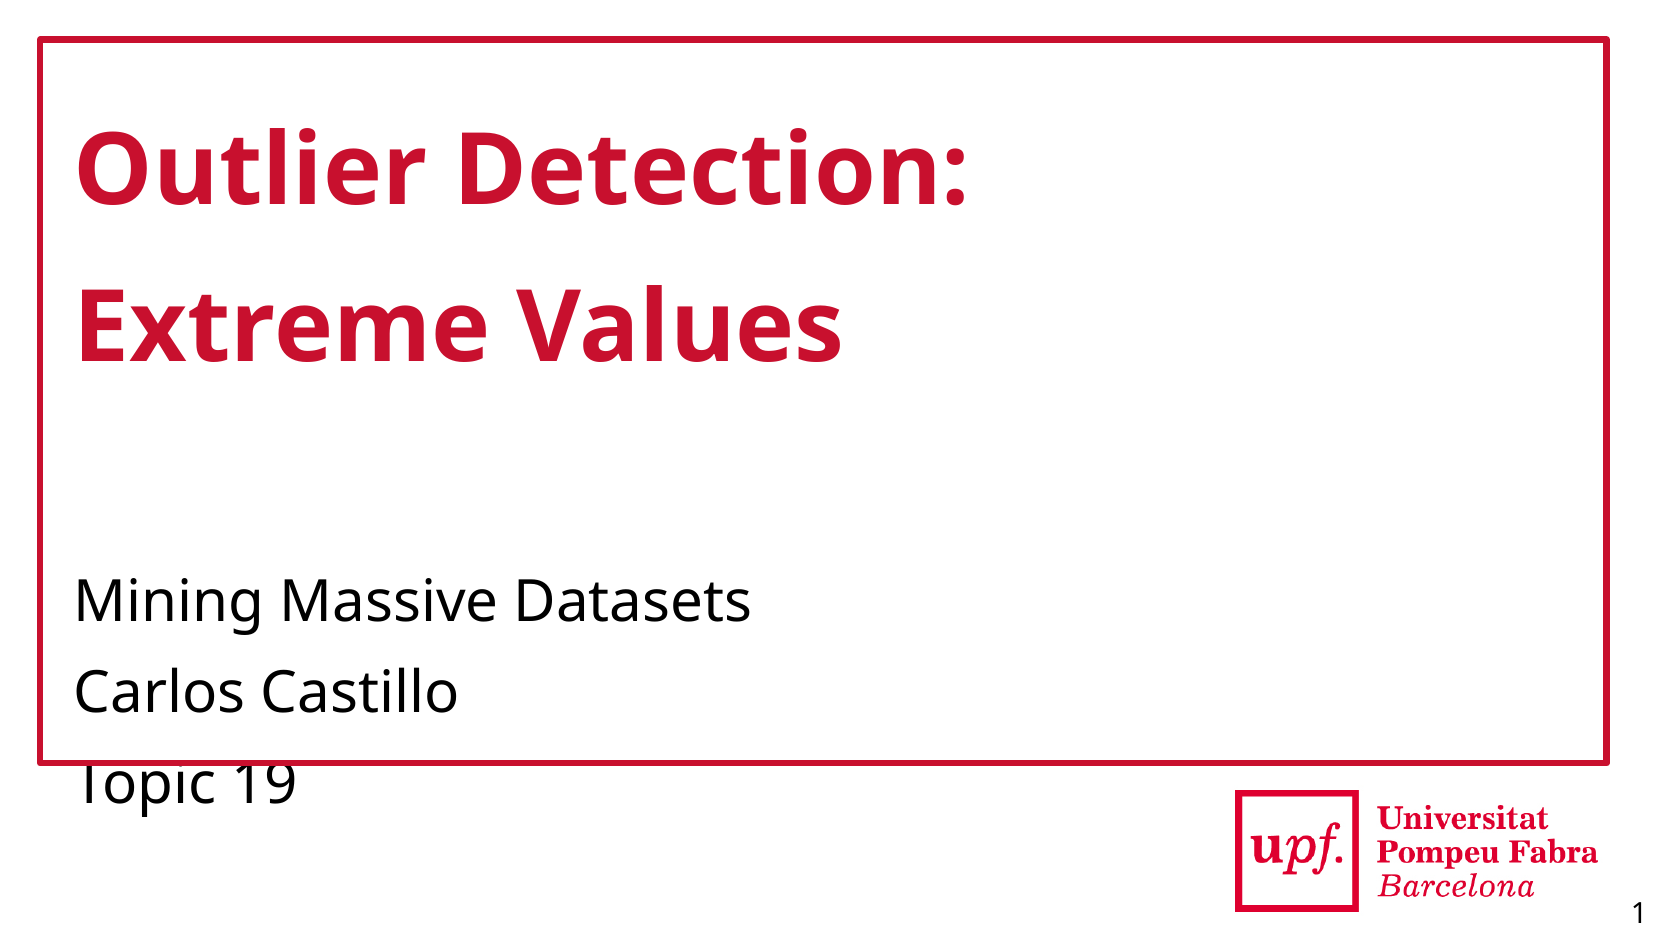

Outlier Detection:
Extreme Values
Mining Massive Datasets
Carlos Castillo
Topic 19
1